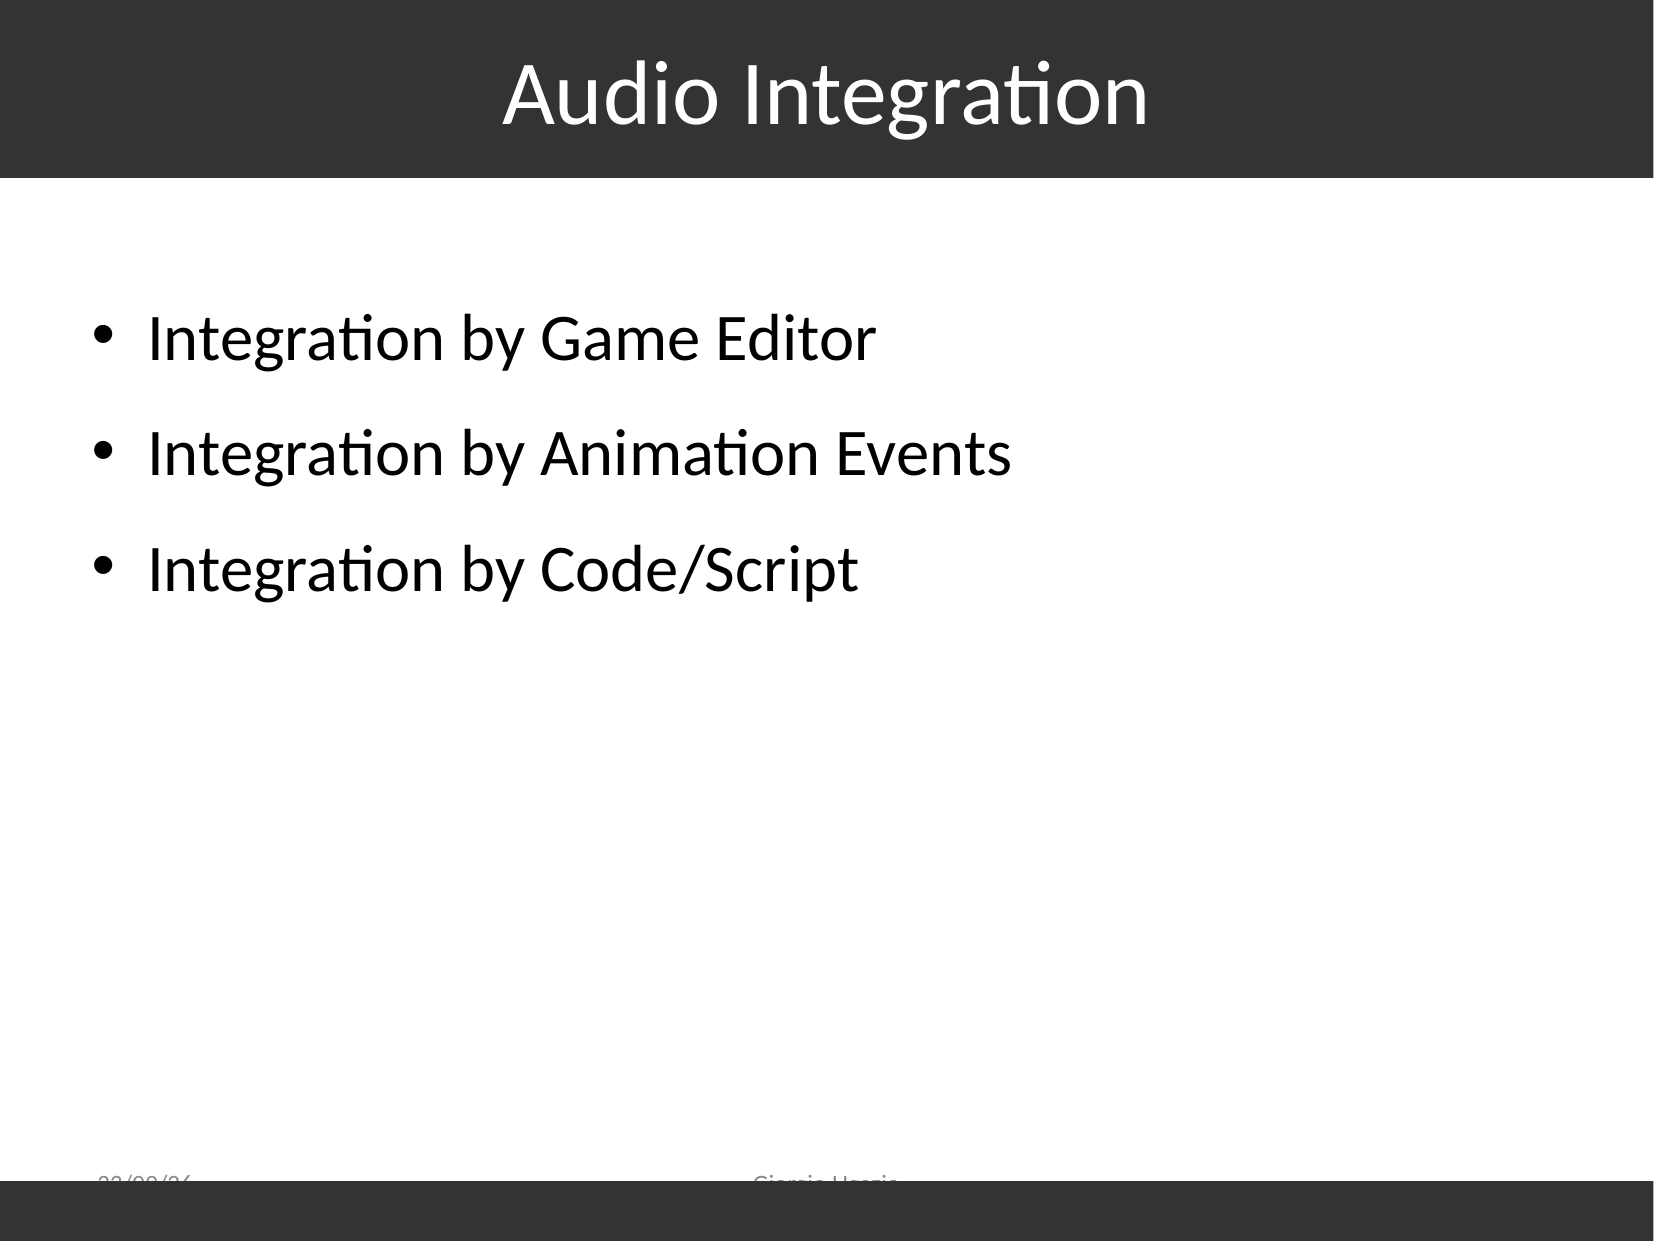

# Audio Integration
Integration by Game Editor
Integration by Animation Events
Integration by Code/Script